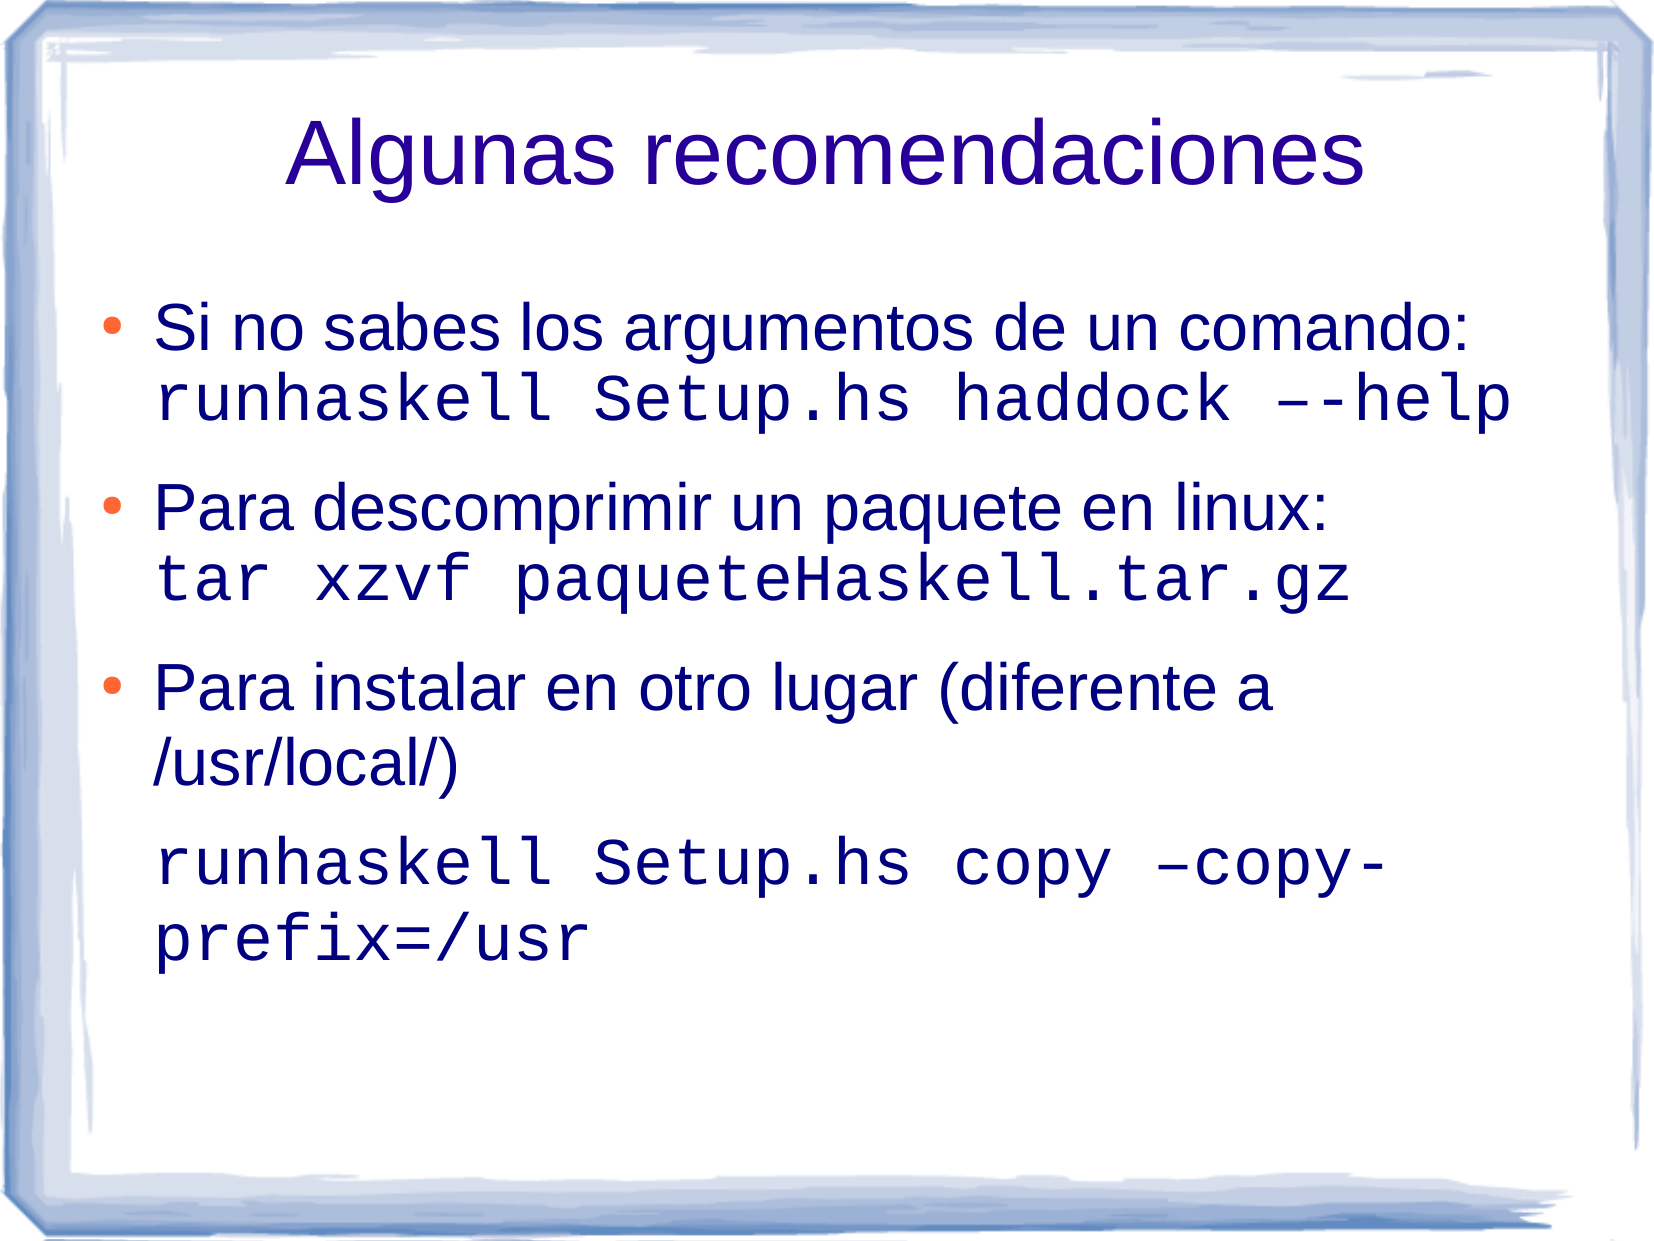

# Algunas recomendaciones
Si no sabes los argumentos de un comando:
runhaskell Setup.hs haddock –-help
Para descomprimir un paquete en linux:
tar xzvf paqueteHaskell.tar.gz
Para instalar en otro lugar (diferente a /usr/local/)
runhaskell Setup.hs copy –copy-prefix=/usr